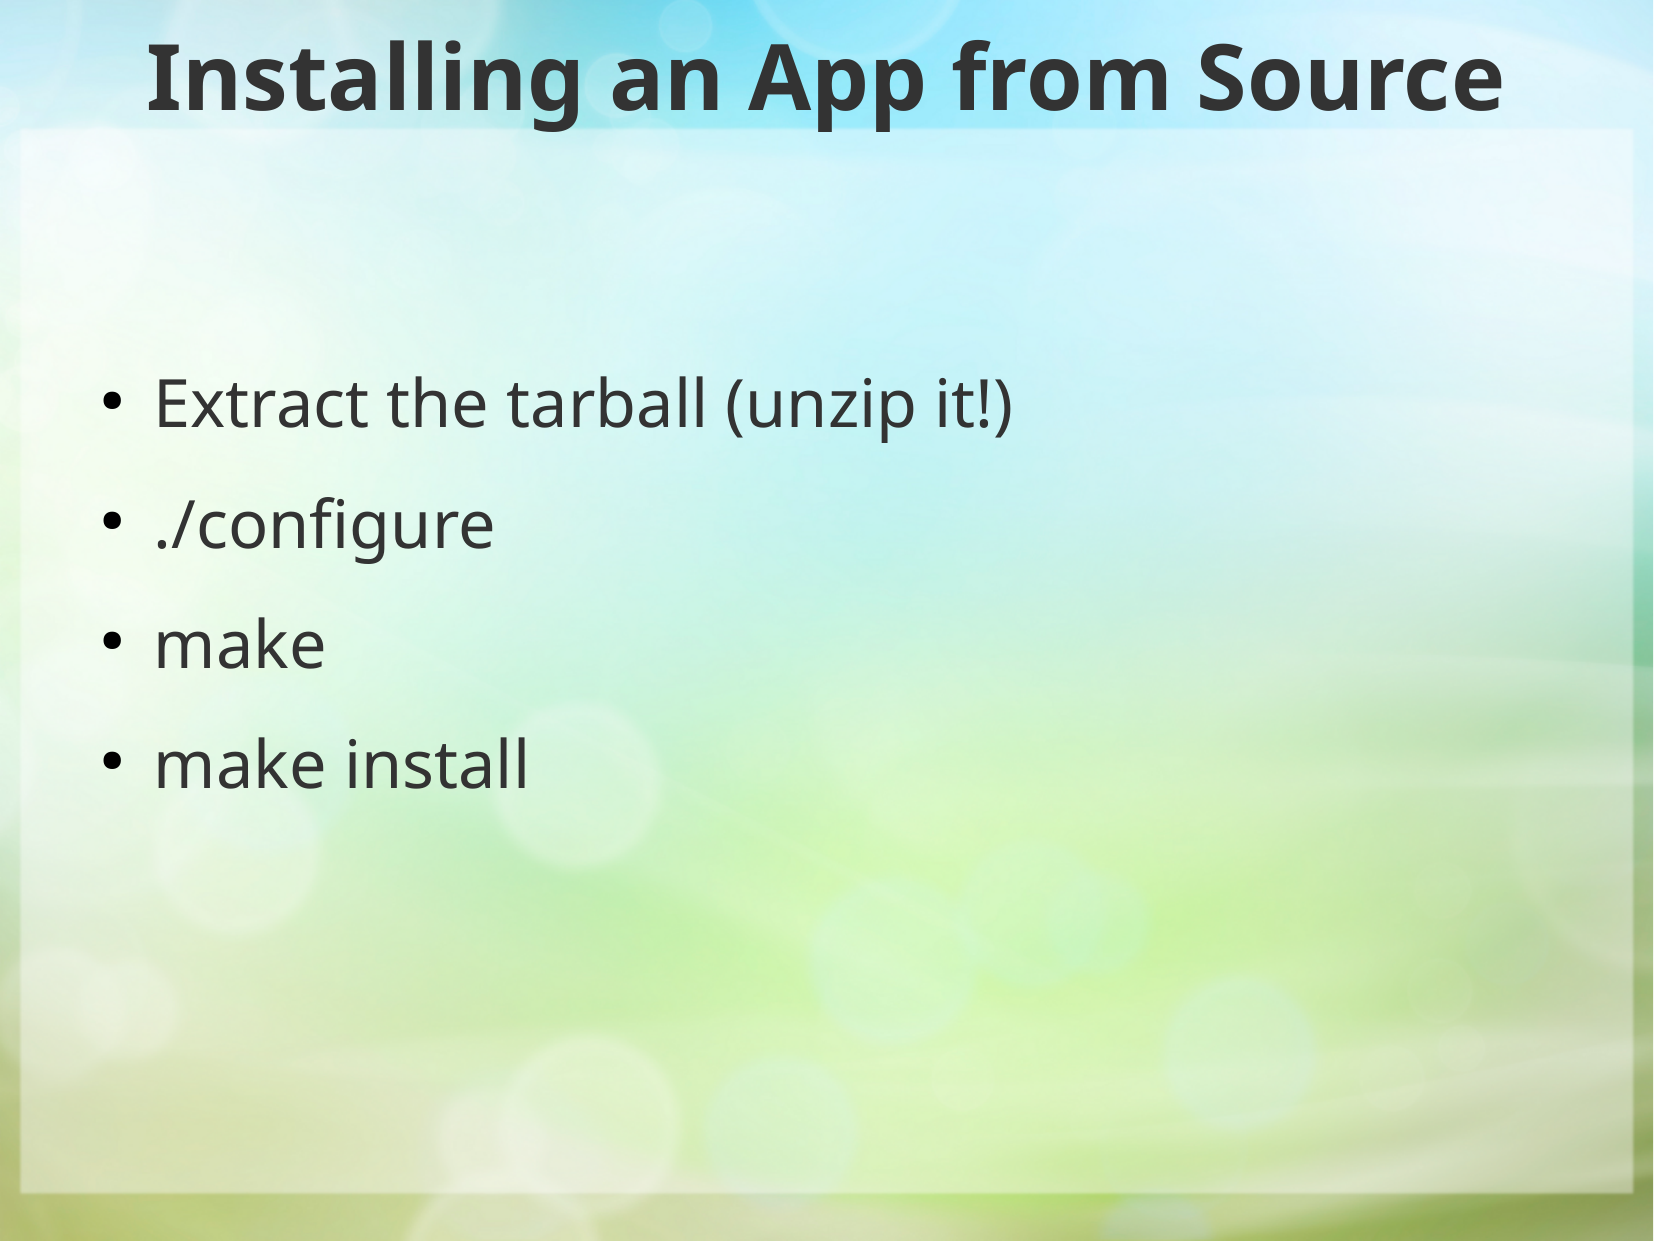

# Installing an App from Source
Extract the tarball (unzip it!)
./configure
make
make install